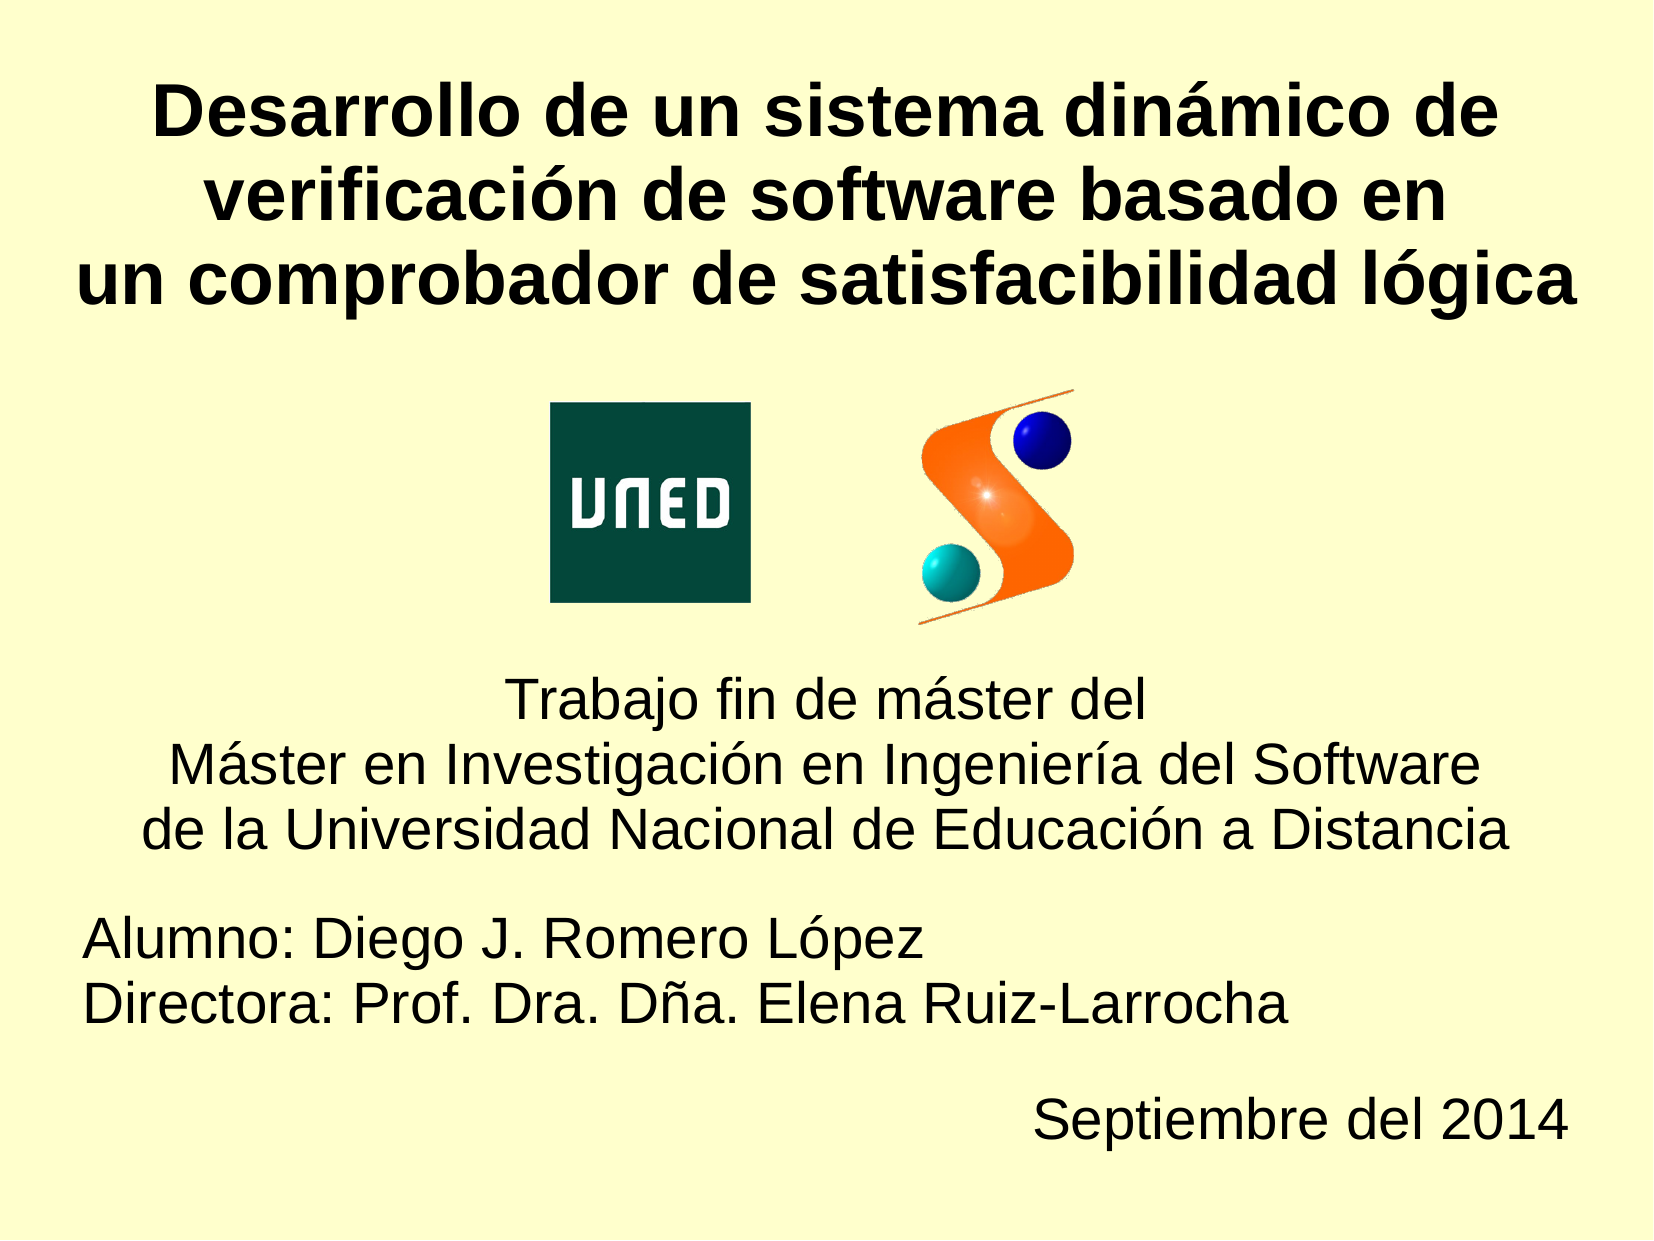

# Desarrollo de un sistema dinámico de verificación de software basado en un comprobador de satisfacibilidad lógica
Trabajo fin de máster del
Máster en Investigación en Ingeniería del Software
de la Universidad Nacional de Educación a Distancia
Alumno: Diego J. Romero López
Directora: Prof. Dra. Dña. Elena Ruiz-Larrocha
Septiembre del 2014